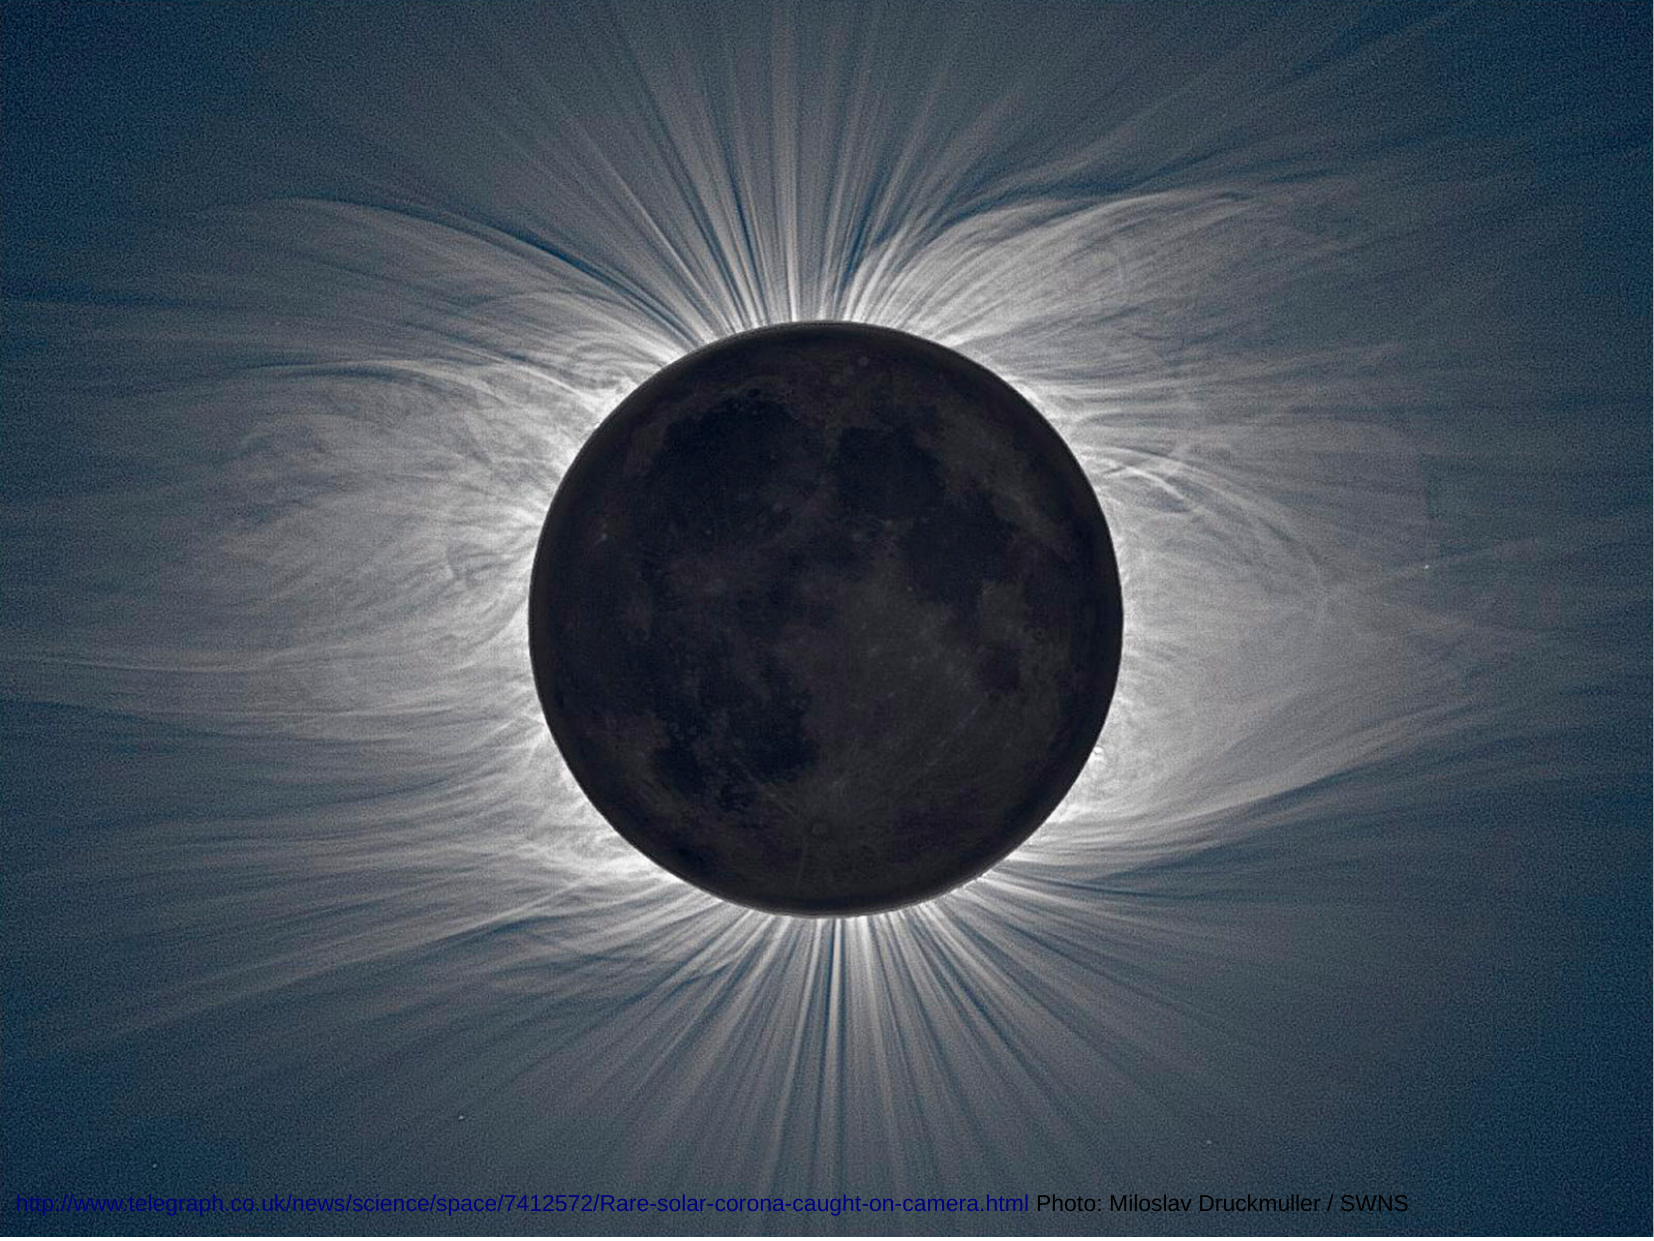

#
http://www.telegraph.co.uk/news/science/space/7412572/Rare-solar-corona-caught-on-camera.html Photo: Miloslav Druckmuller / SWNS